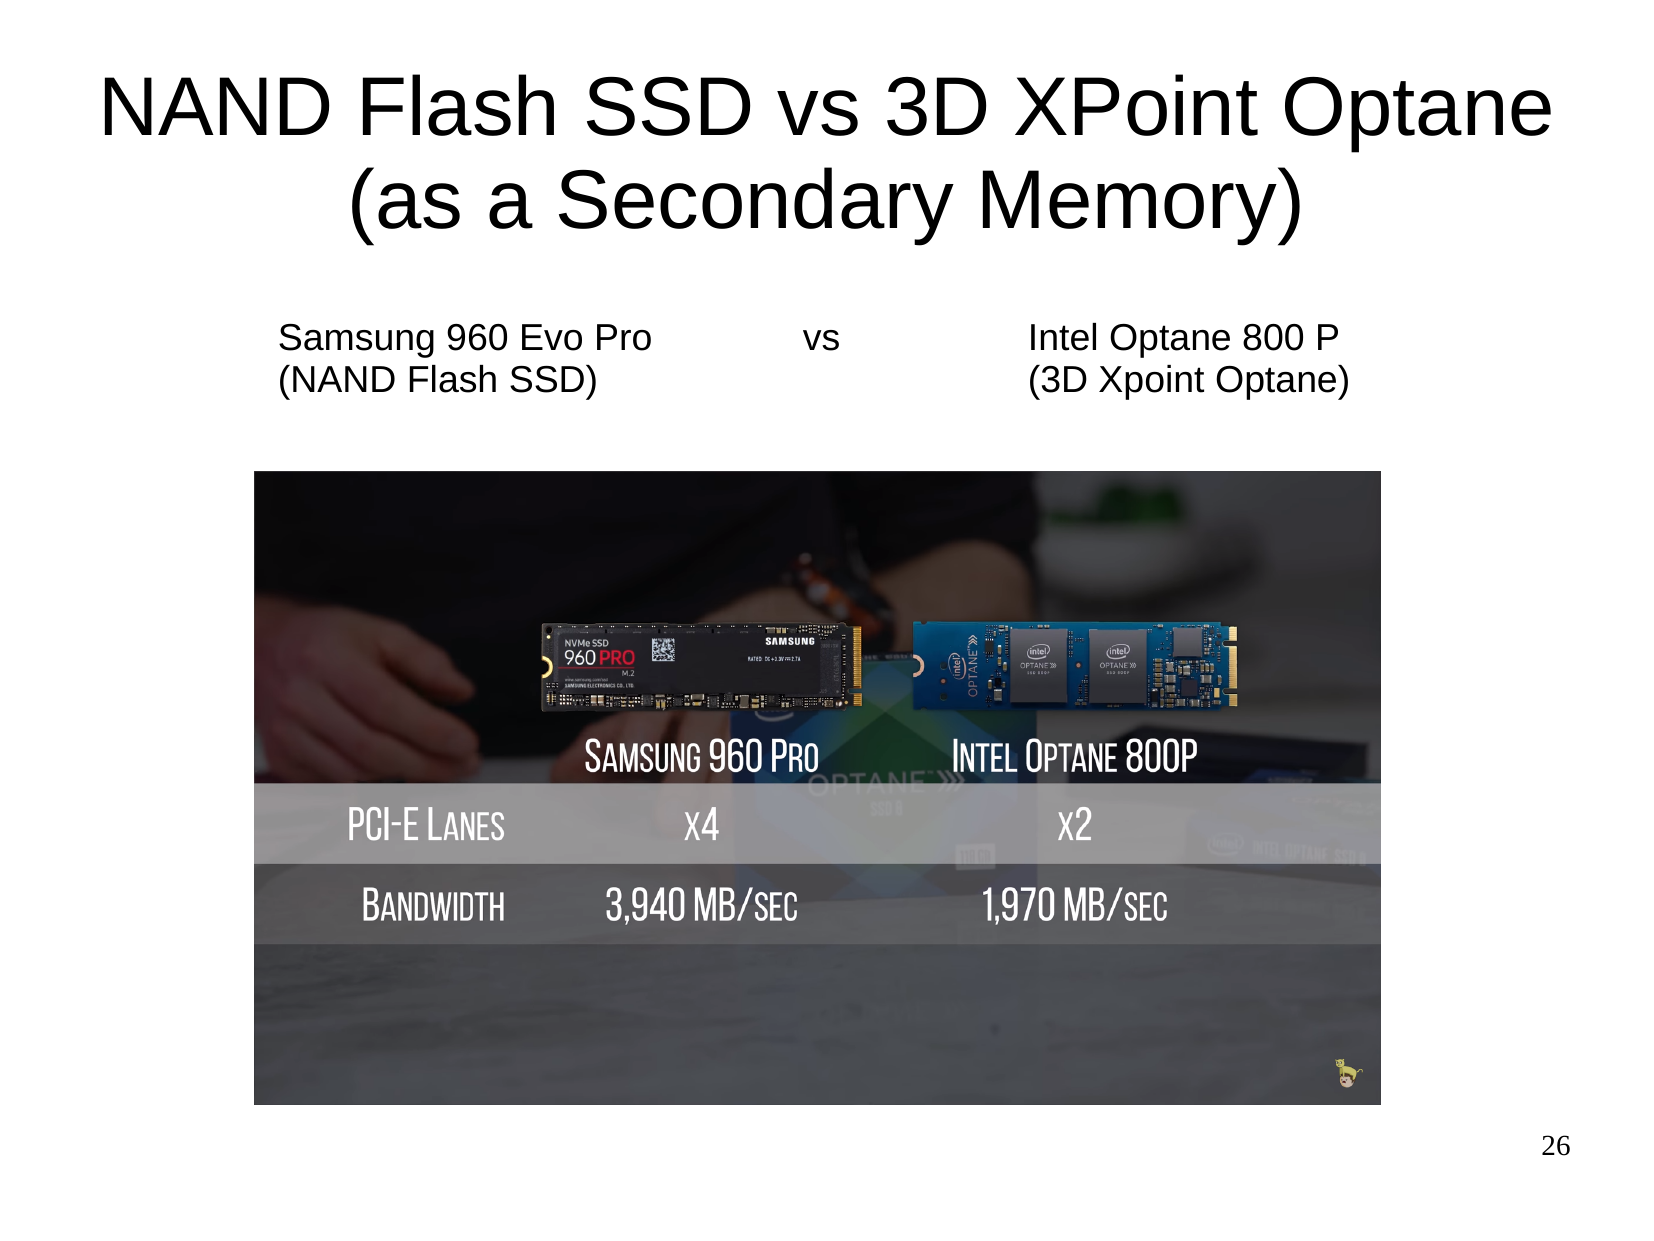

# NAND Flash SSD vs 3D XPoint Optane (as a Secondary Memory)
Samsung 960 Evo Pro			vs			Intel Optane 800 P
(NAND Flash SSD)						(3D Xpoint Optane)
26